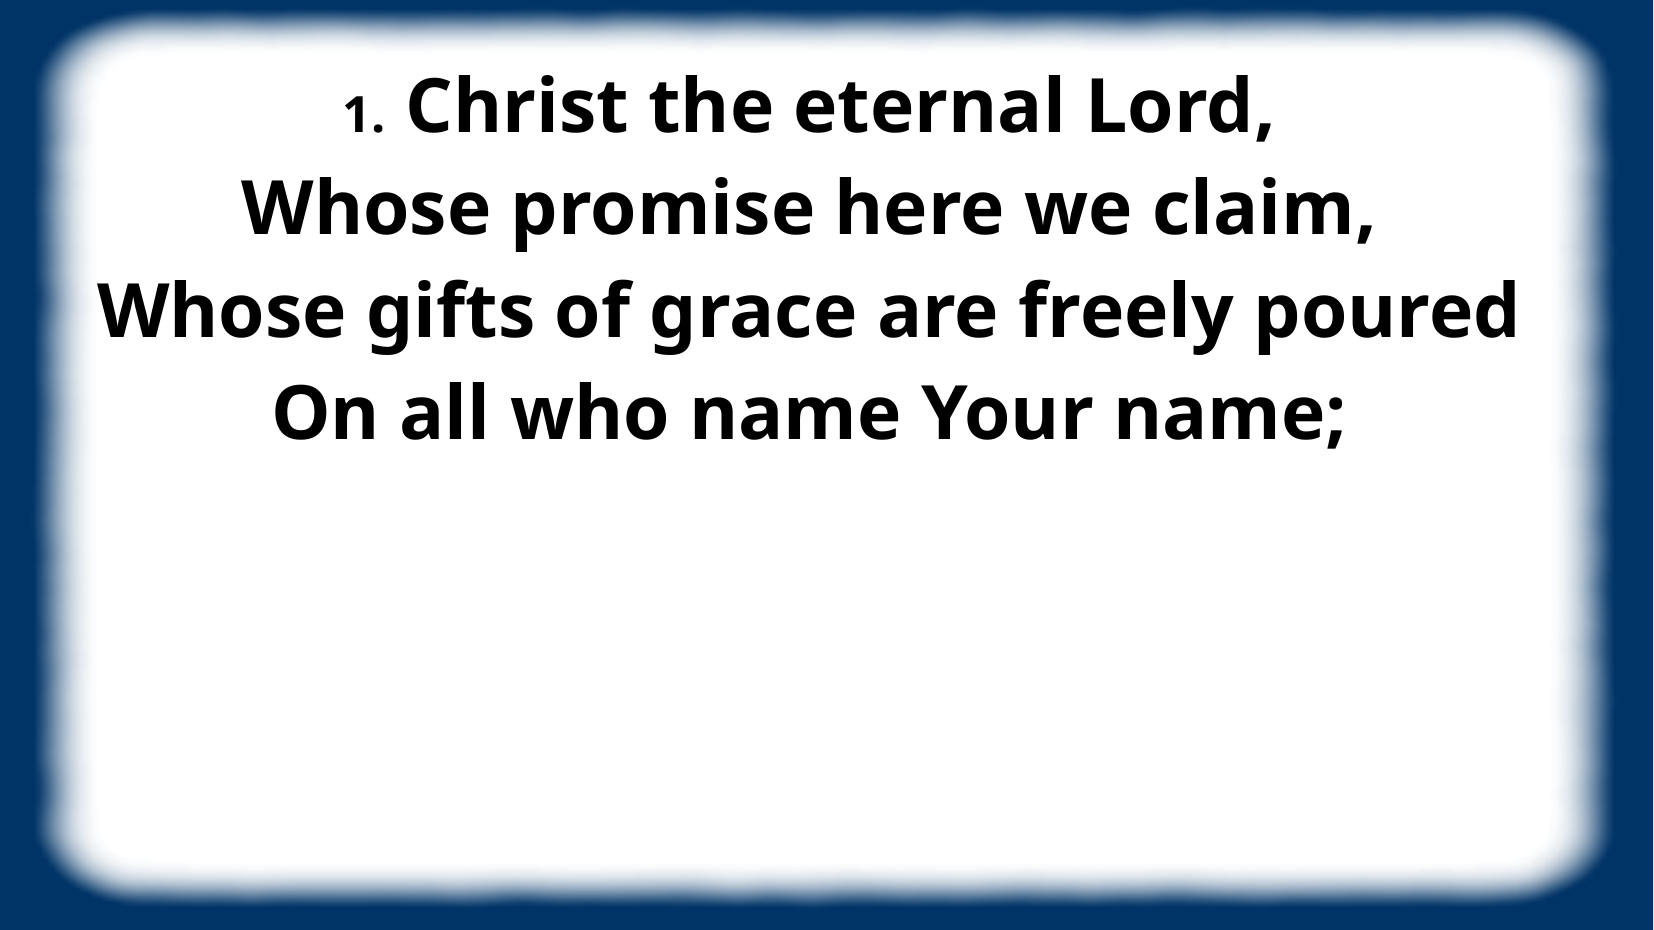

1. Christ the eternal Lord,
Whose promise here we claim,
Whose gifts of grace are freely poured
On all who name Your name;